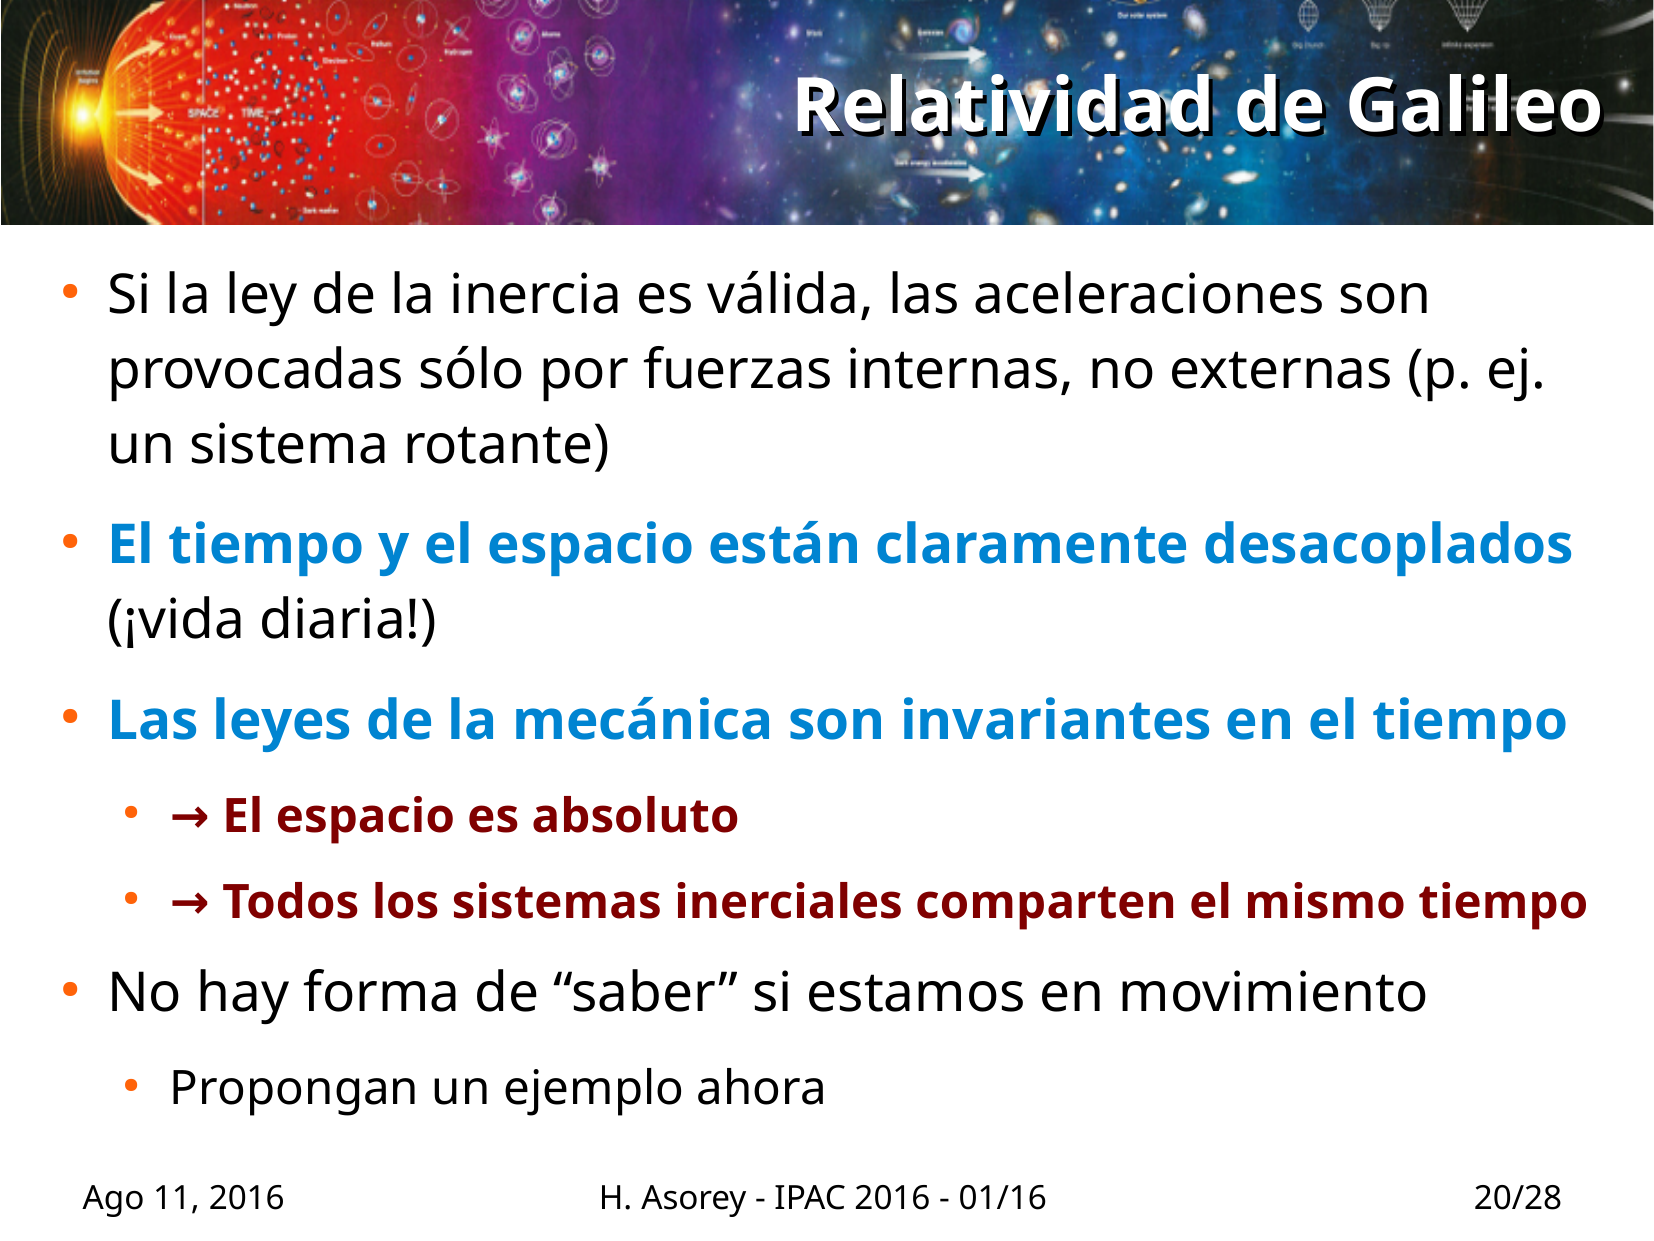

# Relatividad de Galileo
Si la ley de la inercia es válida, las aceleraciones son provocadas sólo por fuerzas internas, no externas (p. ej. un sistema rotante)
El tiempo y el espacio están claramente desacoplados (¡vida diaria!)
Las leyes de la mecánica son invariantes en el tiempo
→ El espacio es absoluto
→ Todos los sistemas inerciales comparten el mismo tiempo
No hay forma de “saber” si estamos en movimiento
Propongan un ejemplo ahora
Ago 11, 2016
H. Asorey - IPAC 2016 - 01/16
20